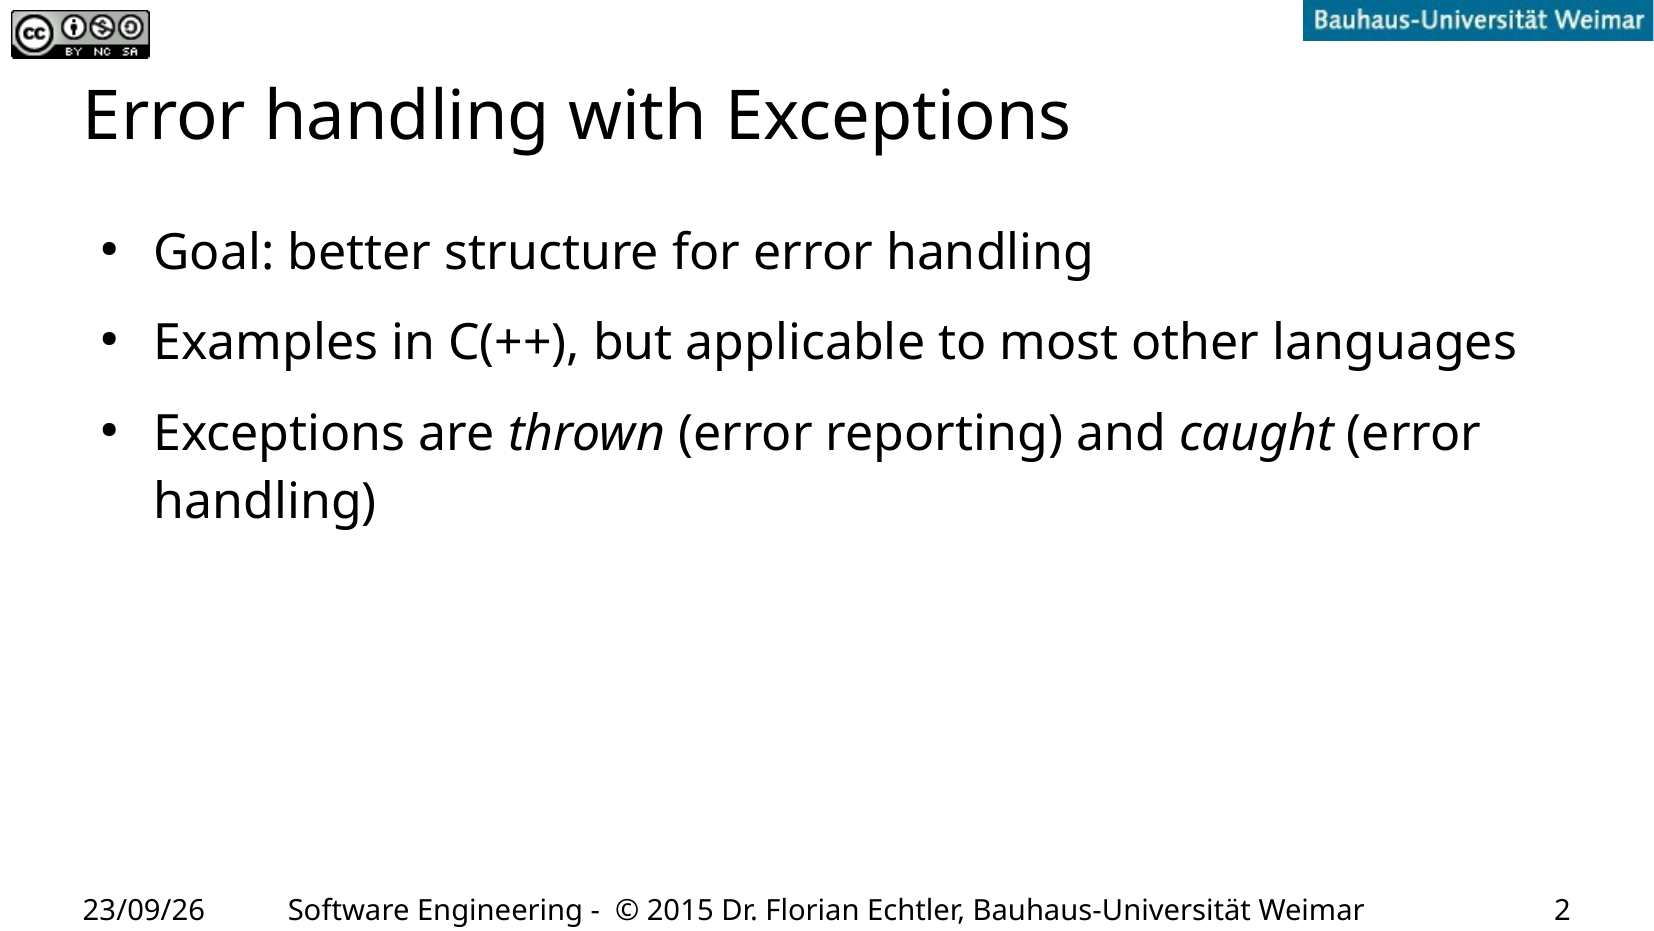

# Error handling with Exceptions
Goal: better structure for error handling
Examples in C(++), but applicable to most other languages
Exceptions are thrown (error reporting) and caught (error handling)
Software Engineering - © 2015 Dr. Florian Echtler, Bauhaus-Universität Weimar
2